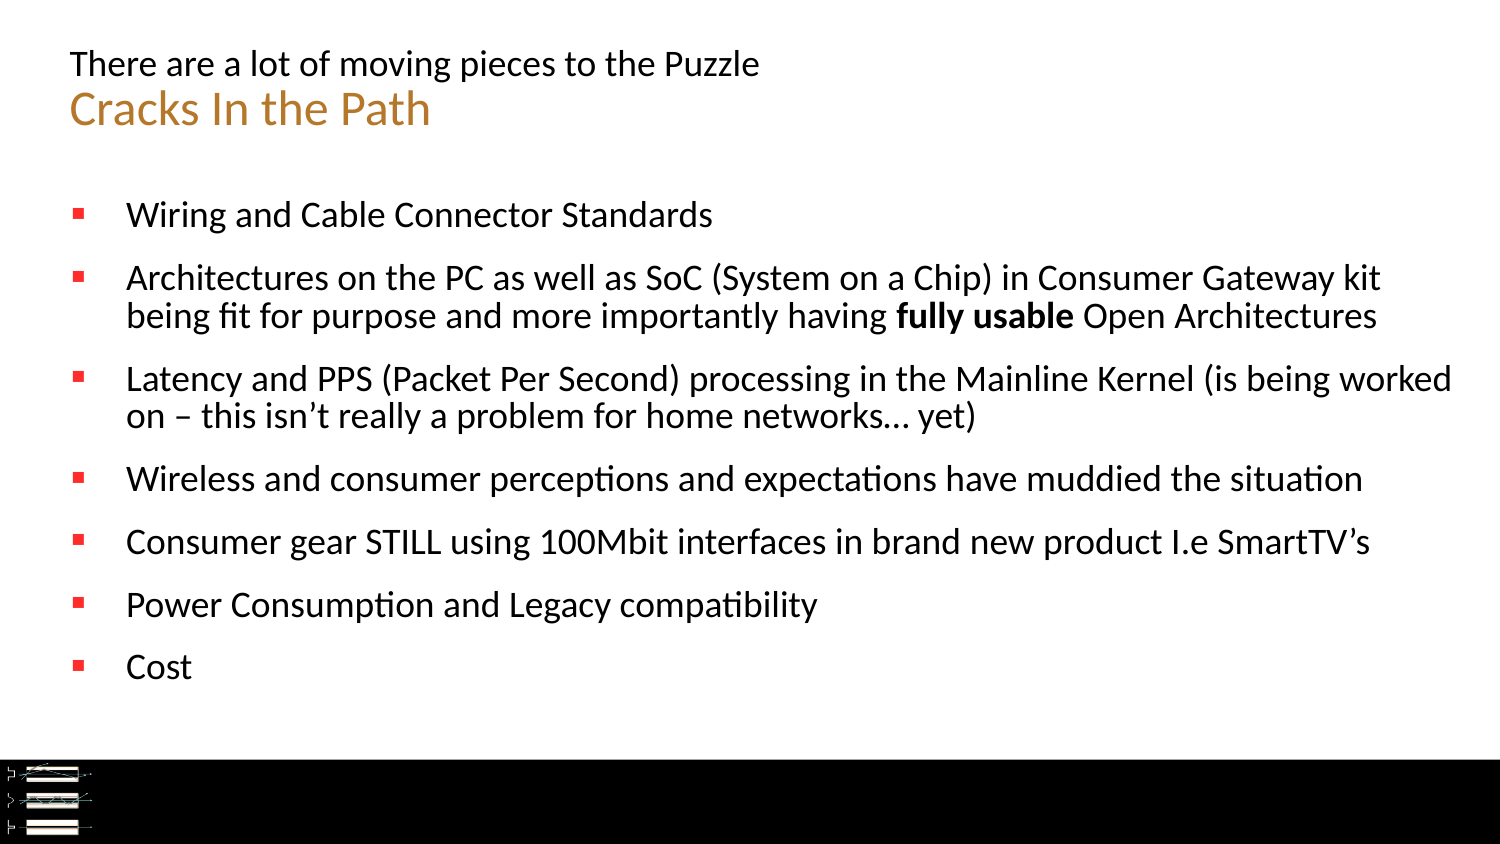

There are a lot of moving pieces to the Puzzle
Cracks In the Path
# Wiring and Cable Connector Standards
Architectures on the PC as well as SoC (System on a Chip) in Consumer Gateway kit being fit for purpose and more importantly having fully usable Open Architectures
Latency and PPS (Packet Per Second) processing in the Mainline Kernel (is being worked on – this isn’t really a problem for home networks… yet)
Wireless and consumer perceptions and expectations have muddied the situation
Consumer gear STILL using 100Mbit interfaces in brand new product I.e SmartTV’s
Power Consumption and Legacy compatibility
Cost